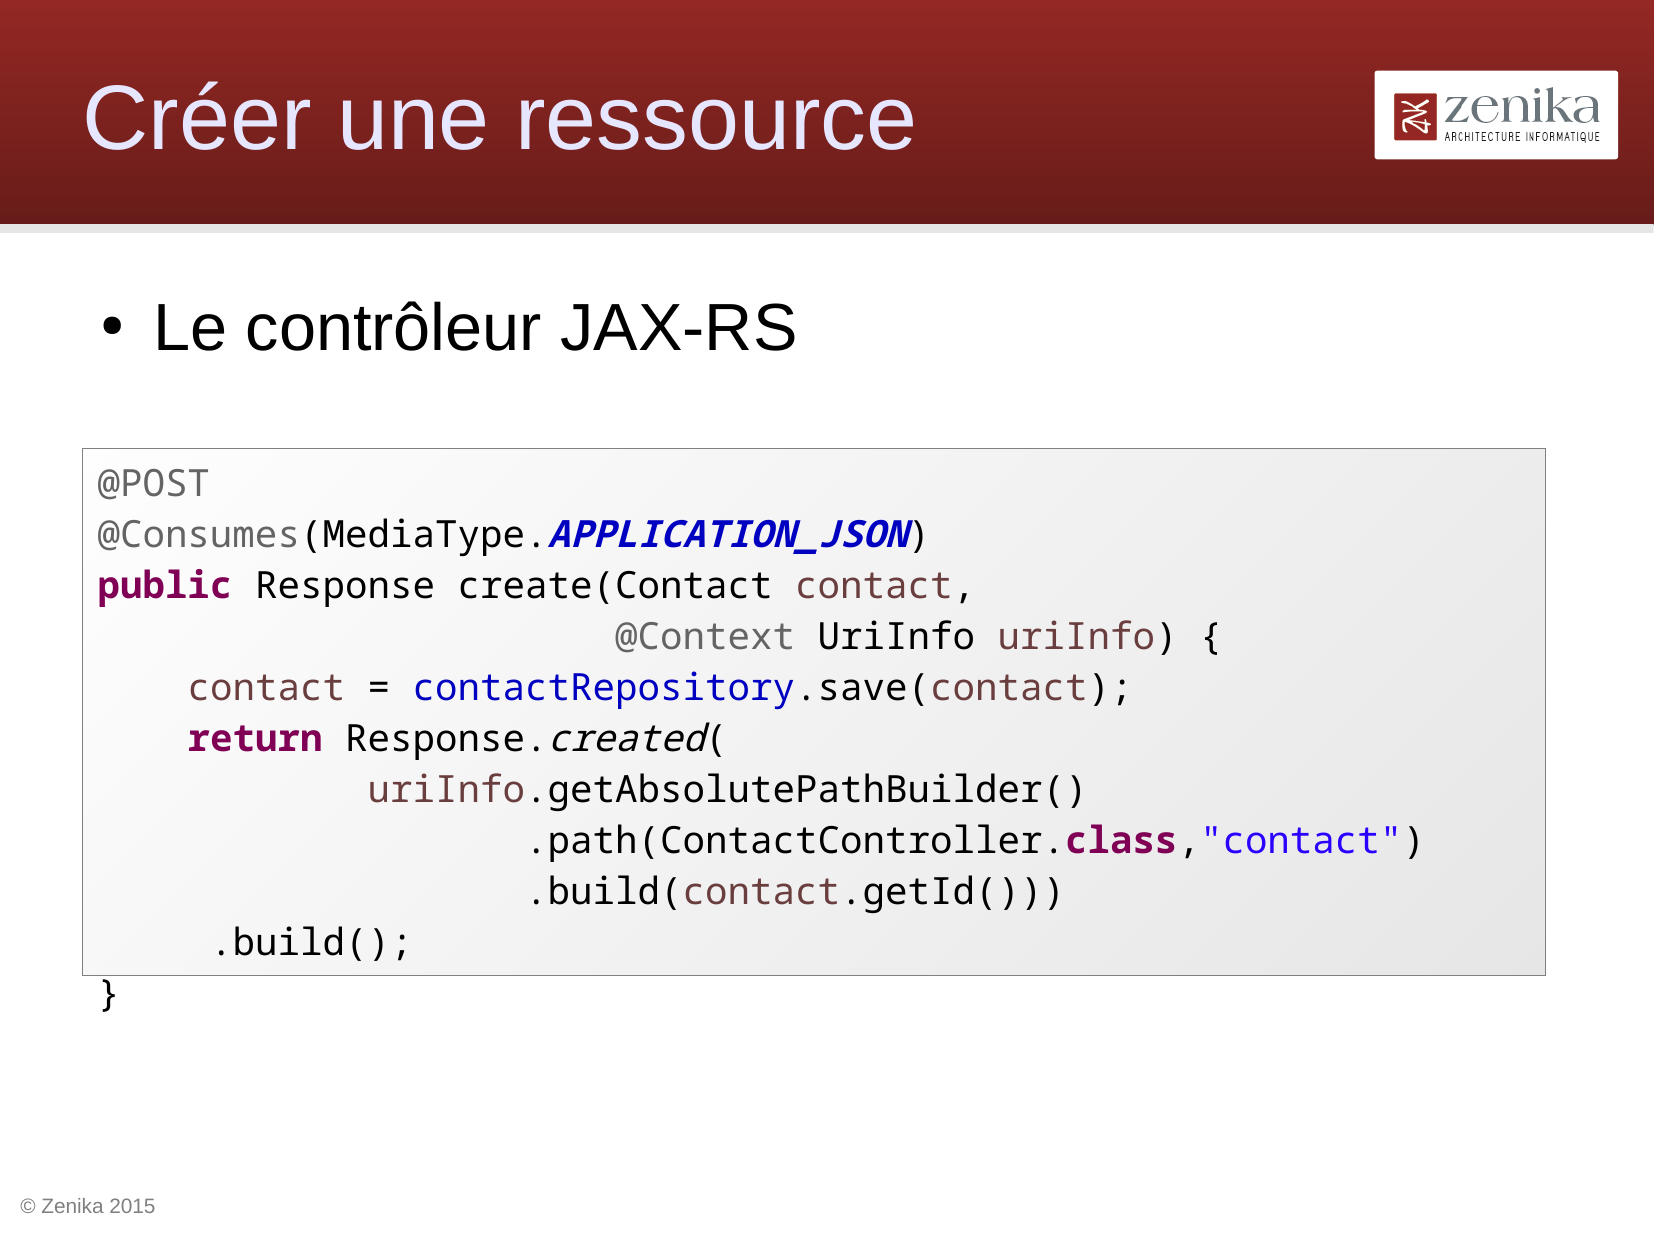

# Créer une ressource
Le contrôleur JAX-RS
@POST
@Consumes(MediaType.APPLICATION_JSON)
public Response create(Contact contact,
 @Context UriInfo uriInfo) {
 contact = contactRepository.save(contact);
 return Response.created(
 uriInfo.getAbsolutePathBuilder()
 .path(ContactController.class,"contact")
 .build(contact.getId()))
 .build();
}